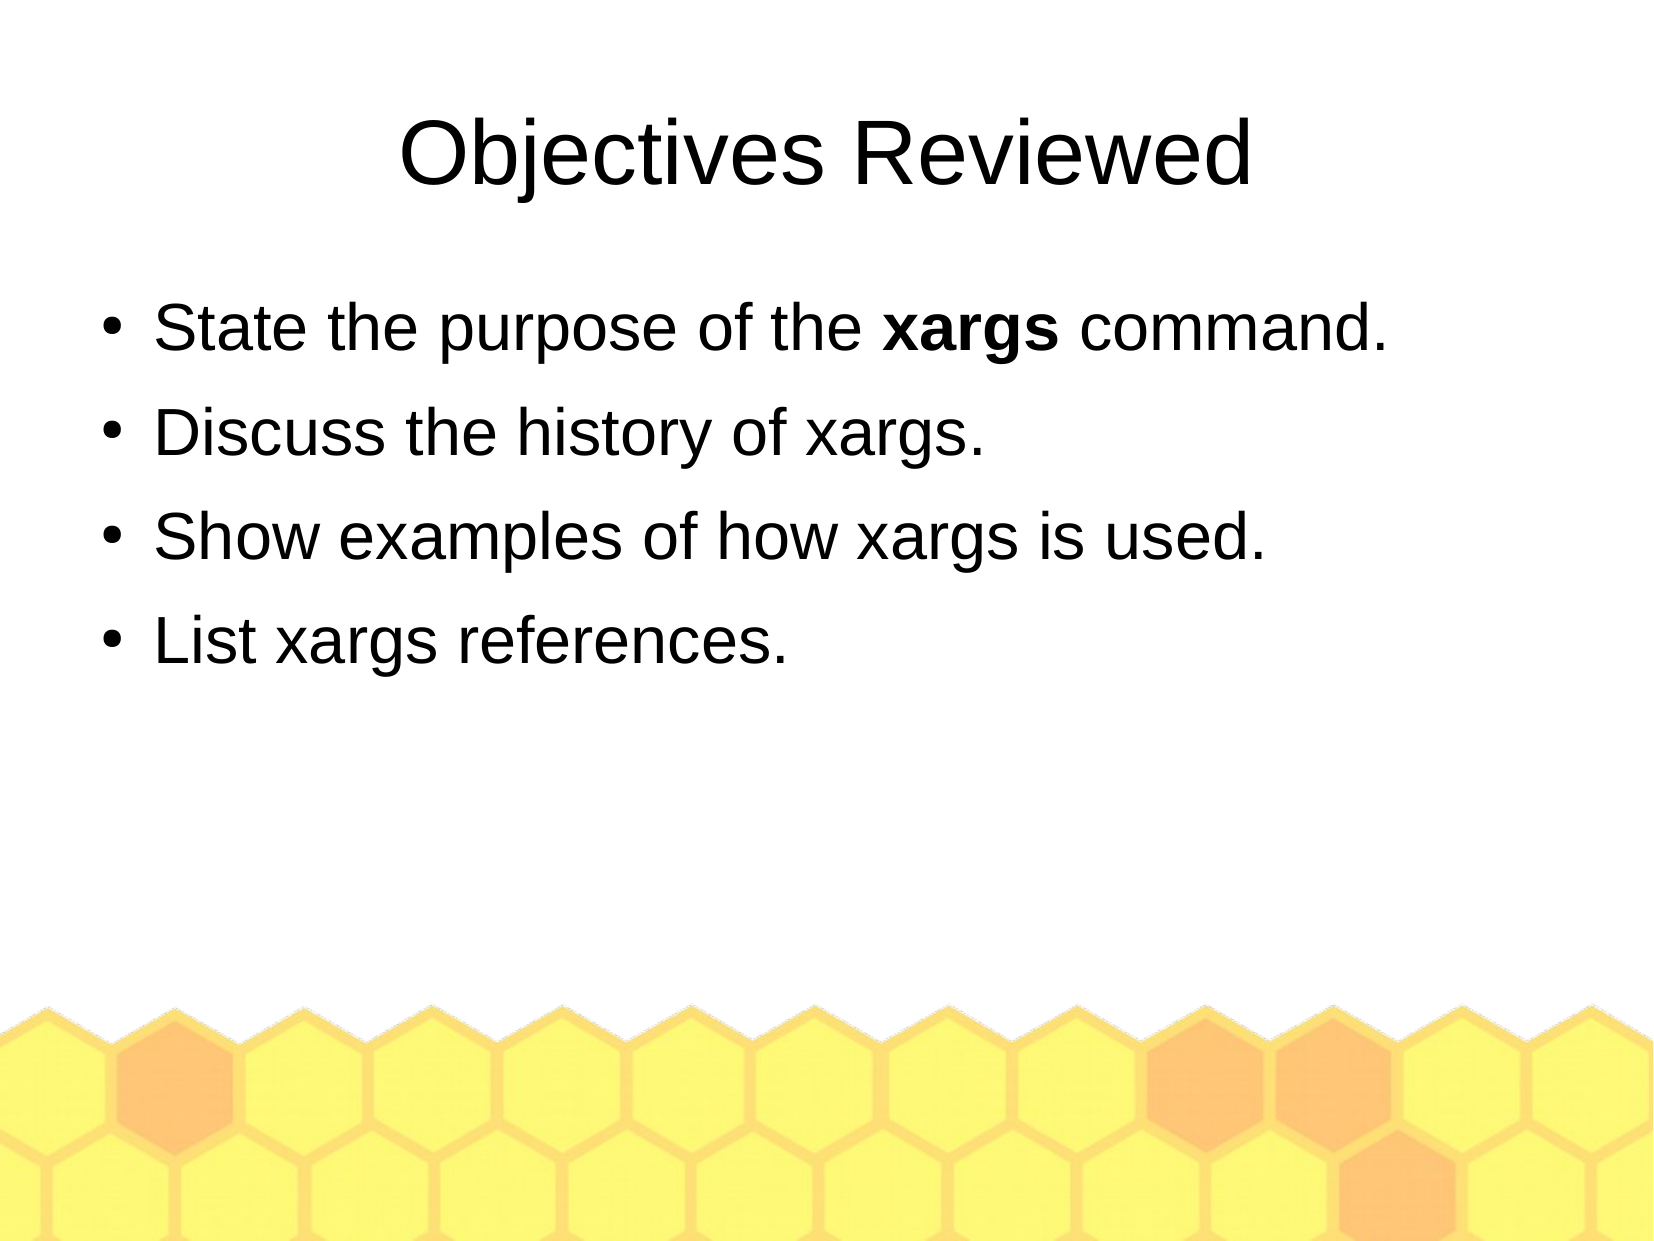

# Objectives Reviewed
State the purpose of the xargs command.
Discuss the history of xargs.
Show examples of how xargs is used.
List xargs references.